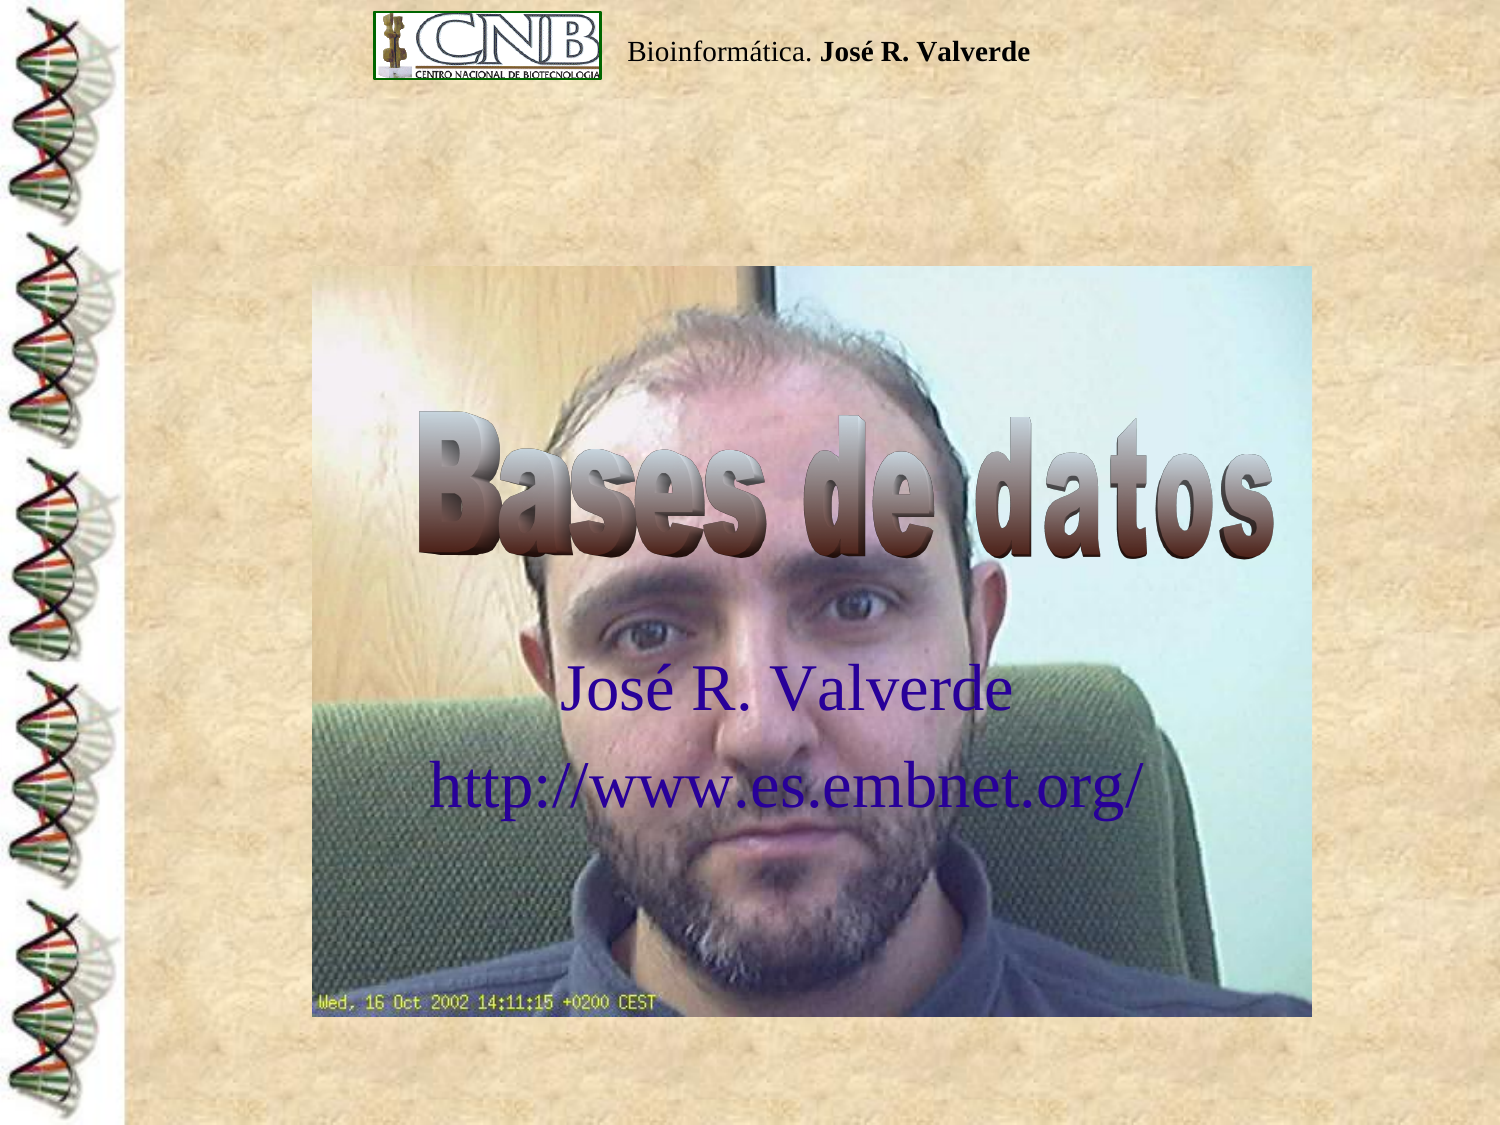

Bioinformática. José R. Valverde
# José R. Valverde
http://www.es.embnet.org/